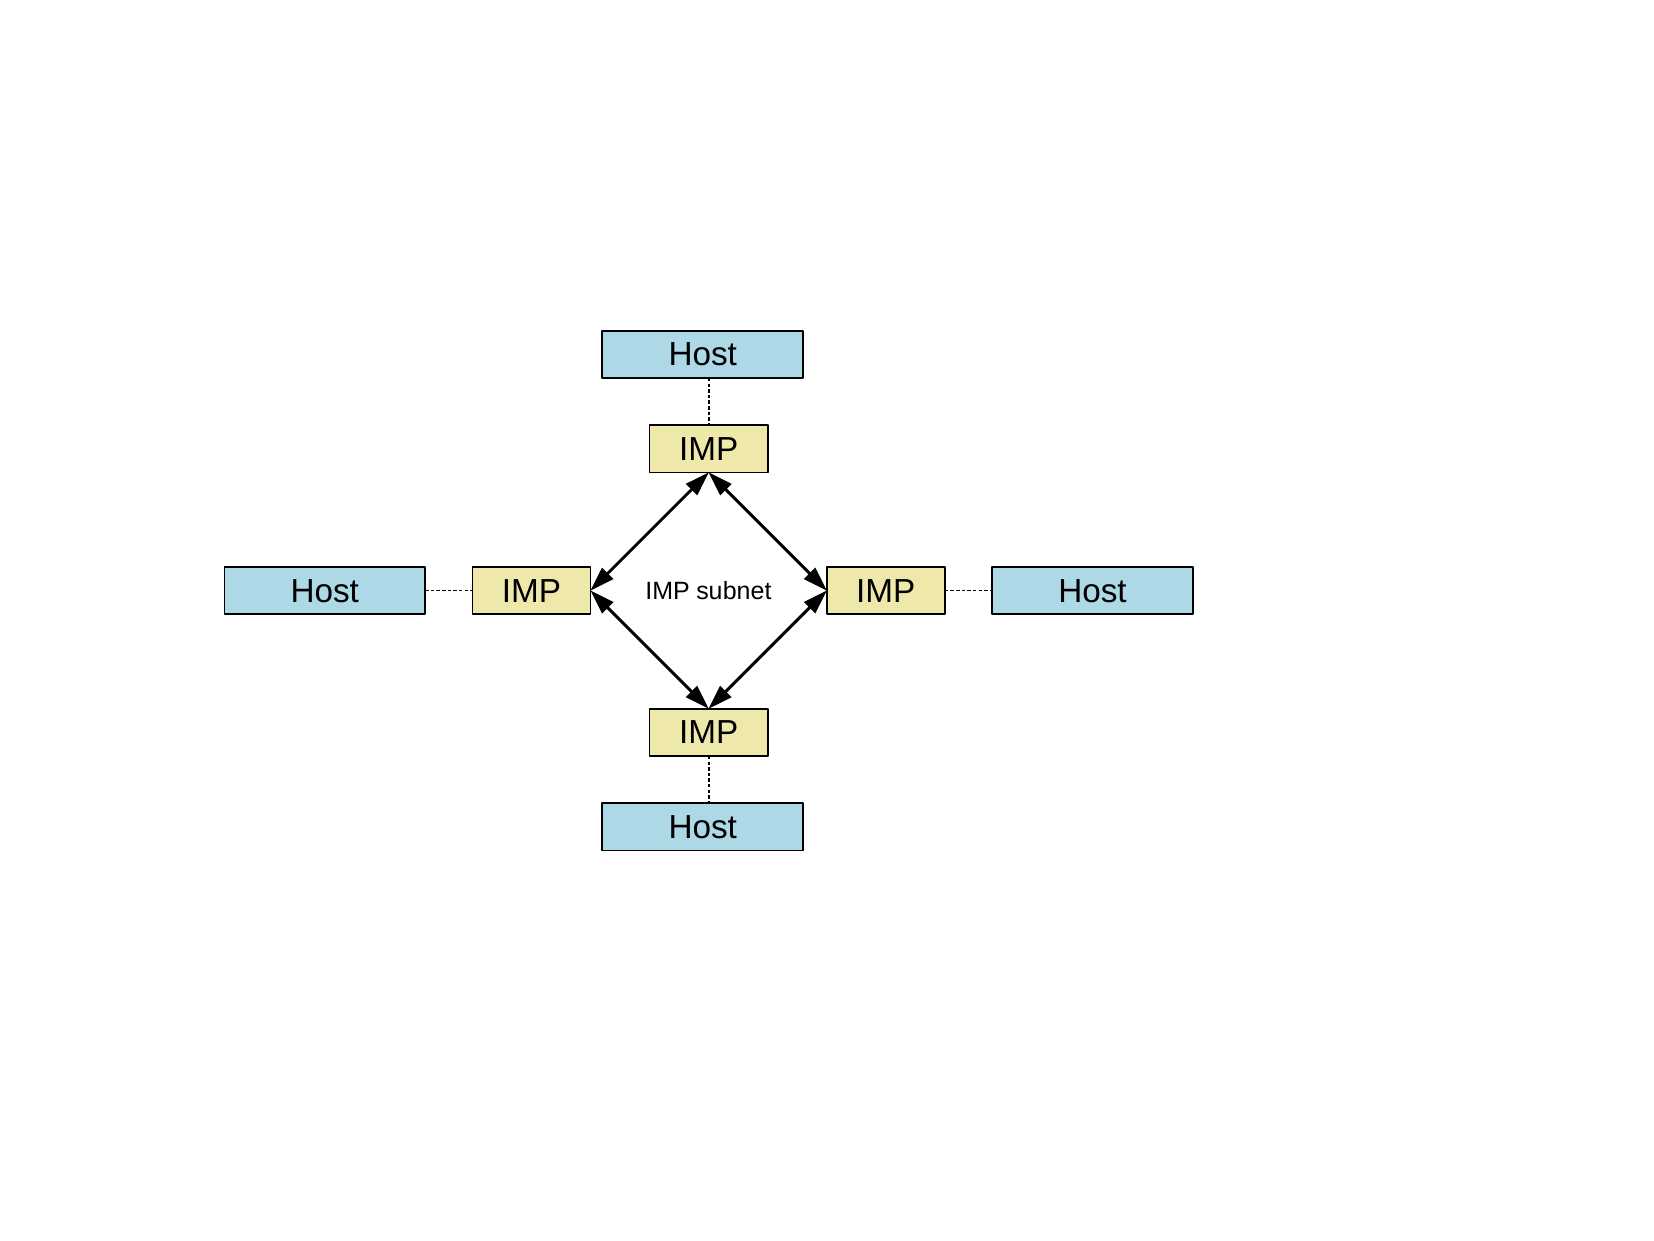

Host
IMP
IMP subnet
Host
IMP
IMP
Host
IMP
Host